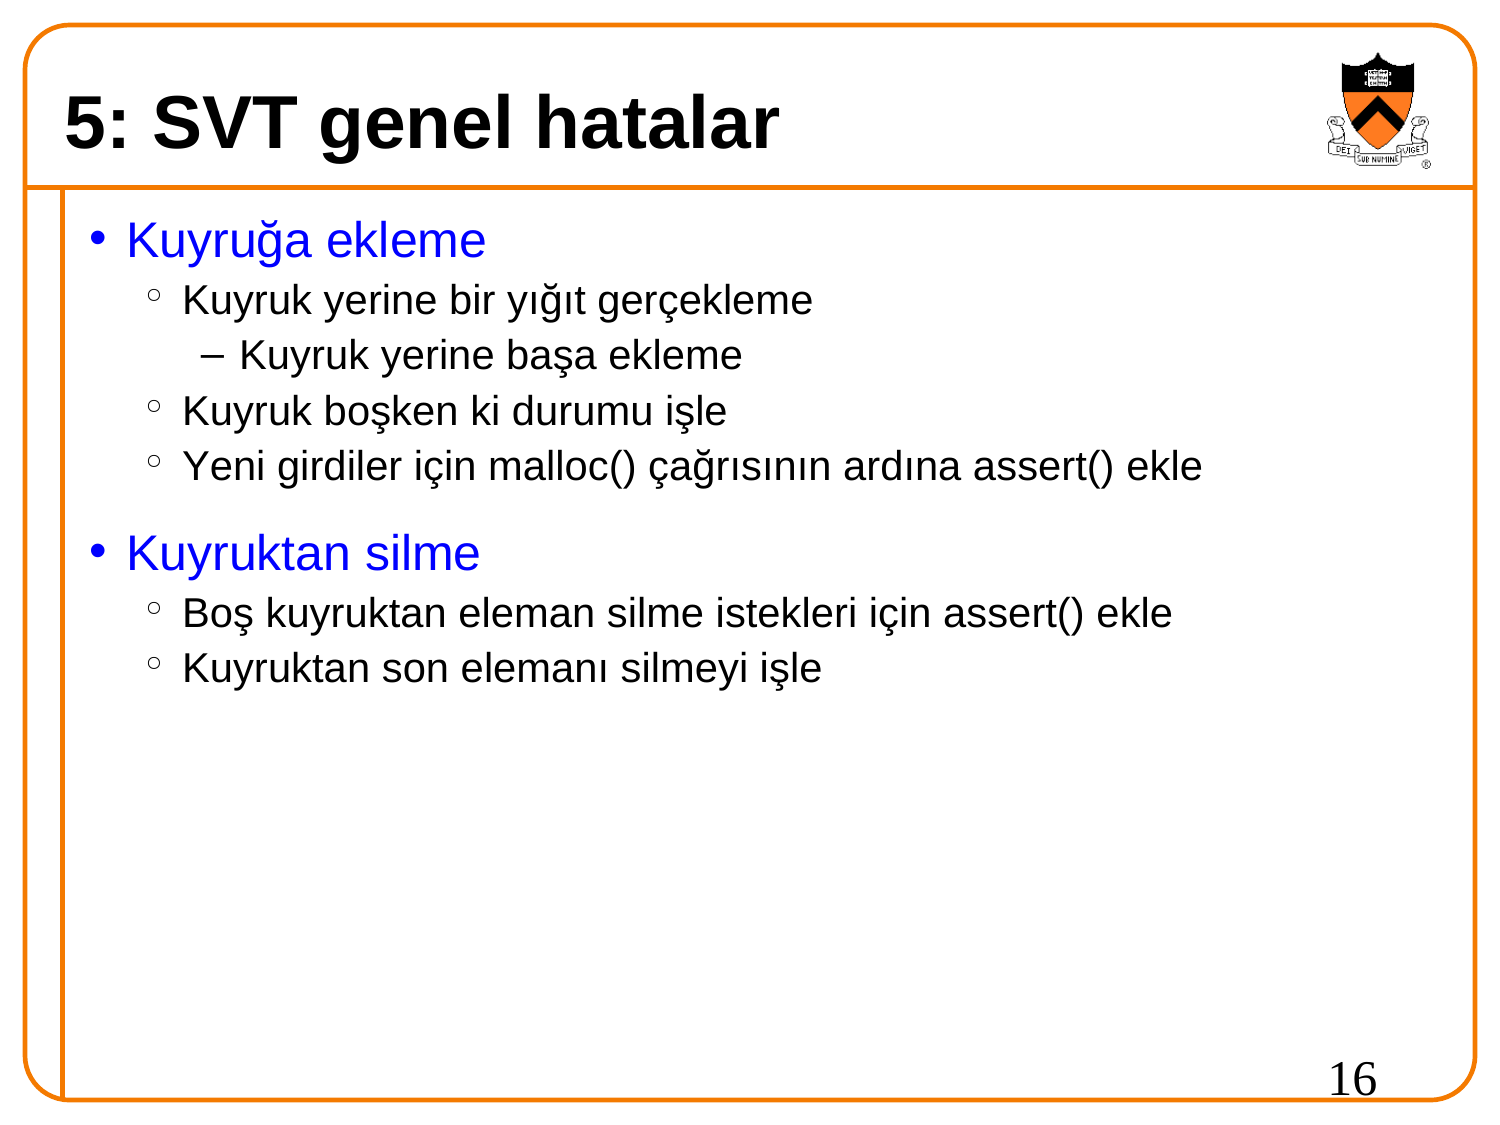

5: SVT genel hatalar
# Kuyruğa ekleme
Kuyruk yerine bir yığıt gerçekleme
Kuyruk yerine başa ekleme
Kuyruk boşken ki durumu işle
Yeni girdiler için malloc() çağrısının ardına assert() ekle
Kuyruktan silme
Boş kuyruktan eleman silme istekleri için assert() ekle
Kuyruktan son elemanı silmeyi işle
16